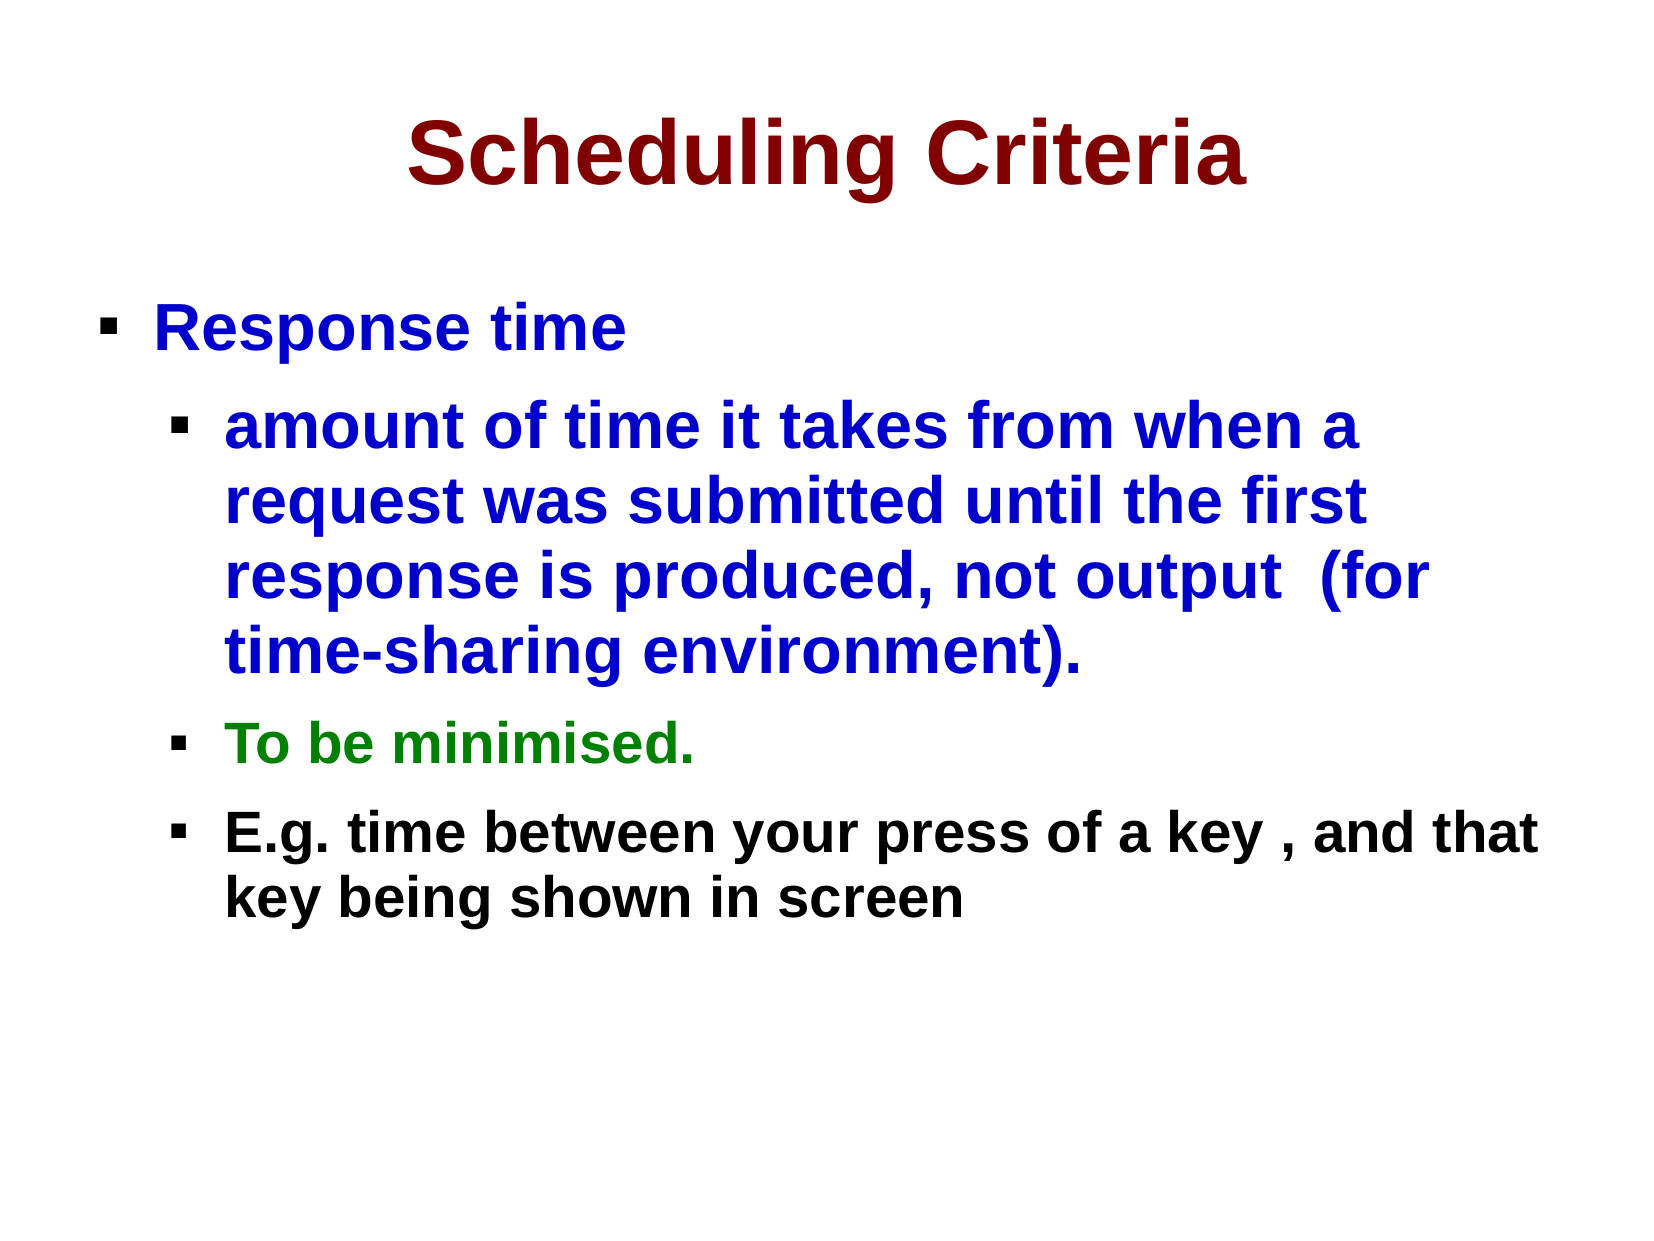

# Scheduling Criteria
Response time
amount of time it takes from when a request was submitted until the first response is produced, not output (for time-sharing environment).
To be minimised.
E.g. time between your press of a key , and that key being shown in screen